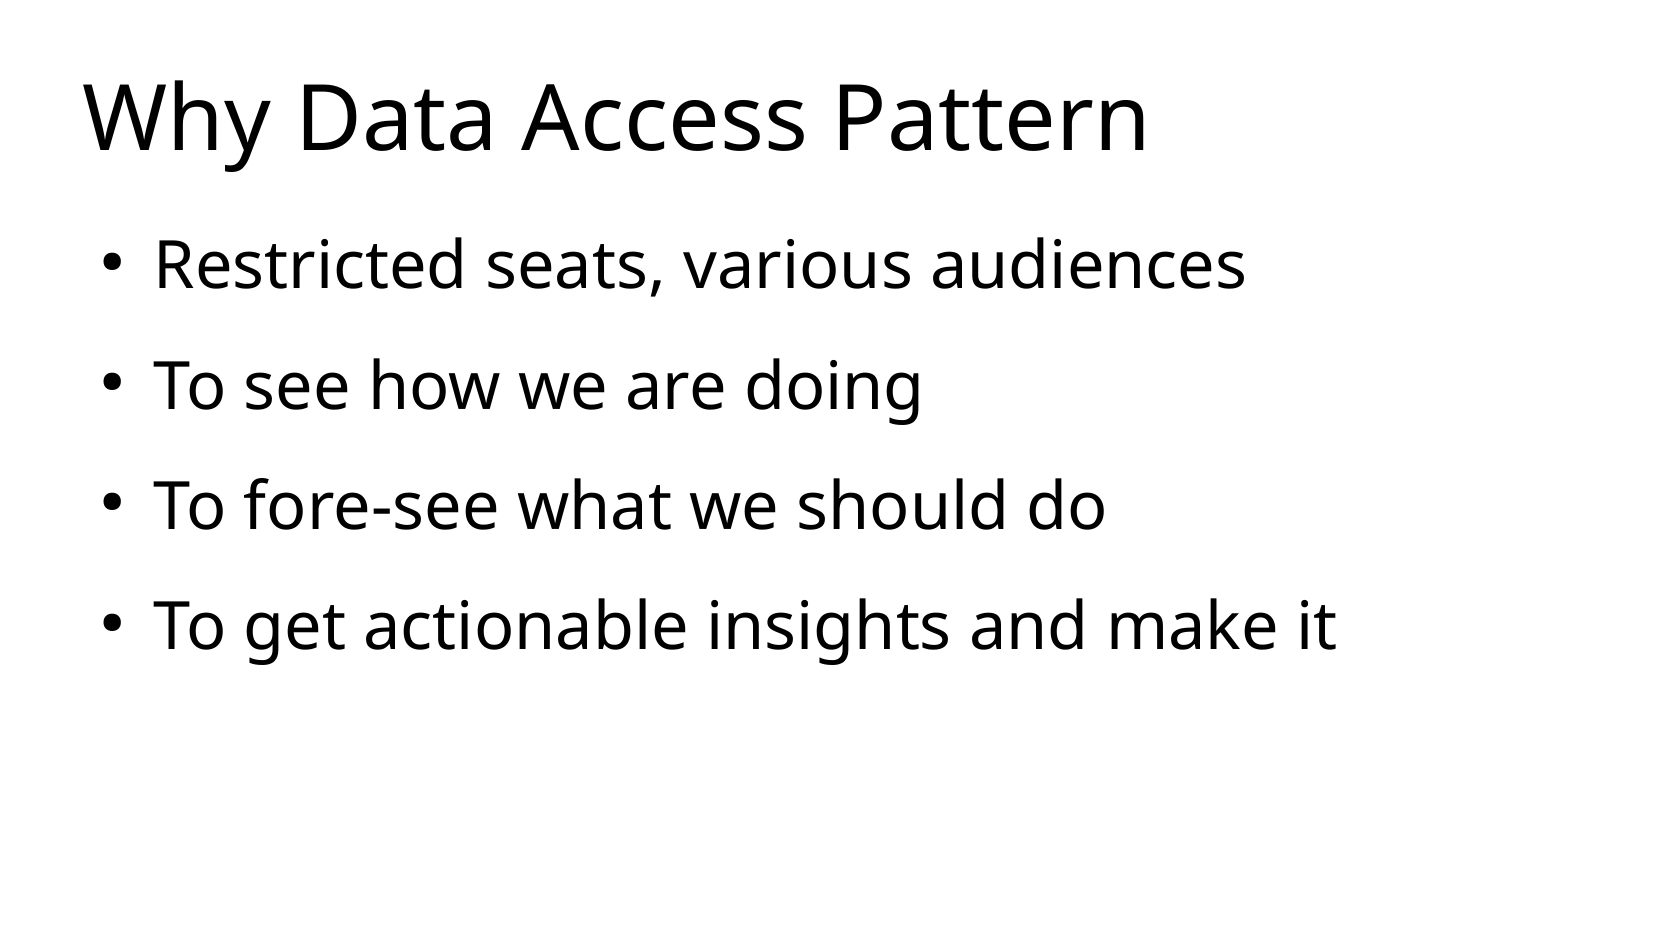

# Why Data Access Pattern
Restricted seats, various audiences
To see how we are doing
To fore-see what we should do
To get actionable insights and make it